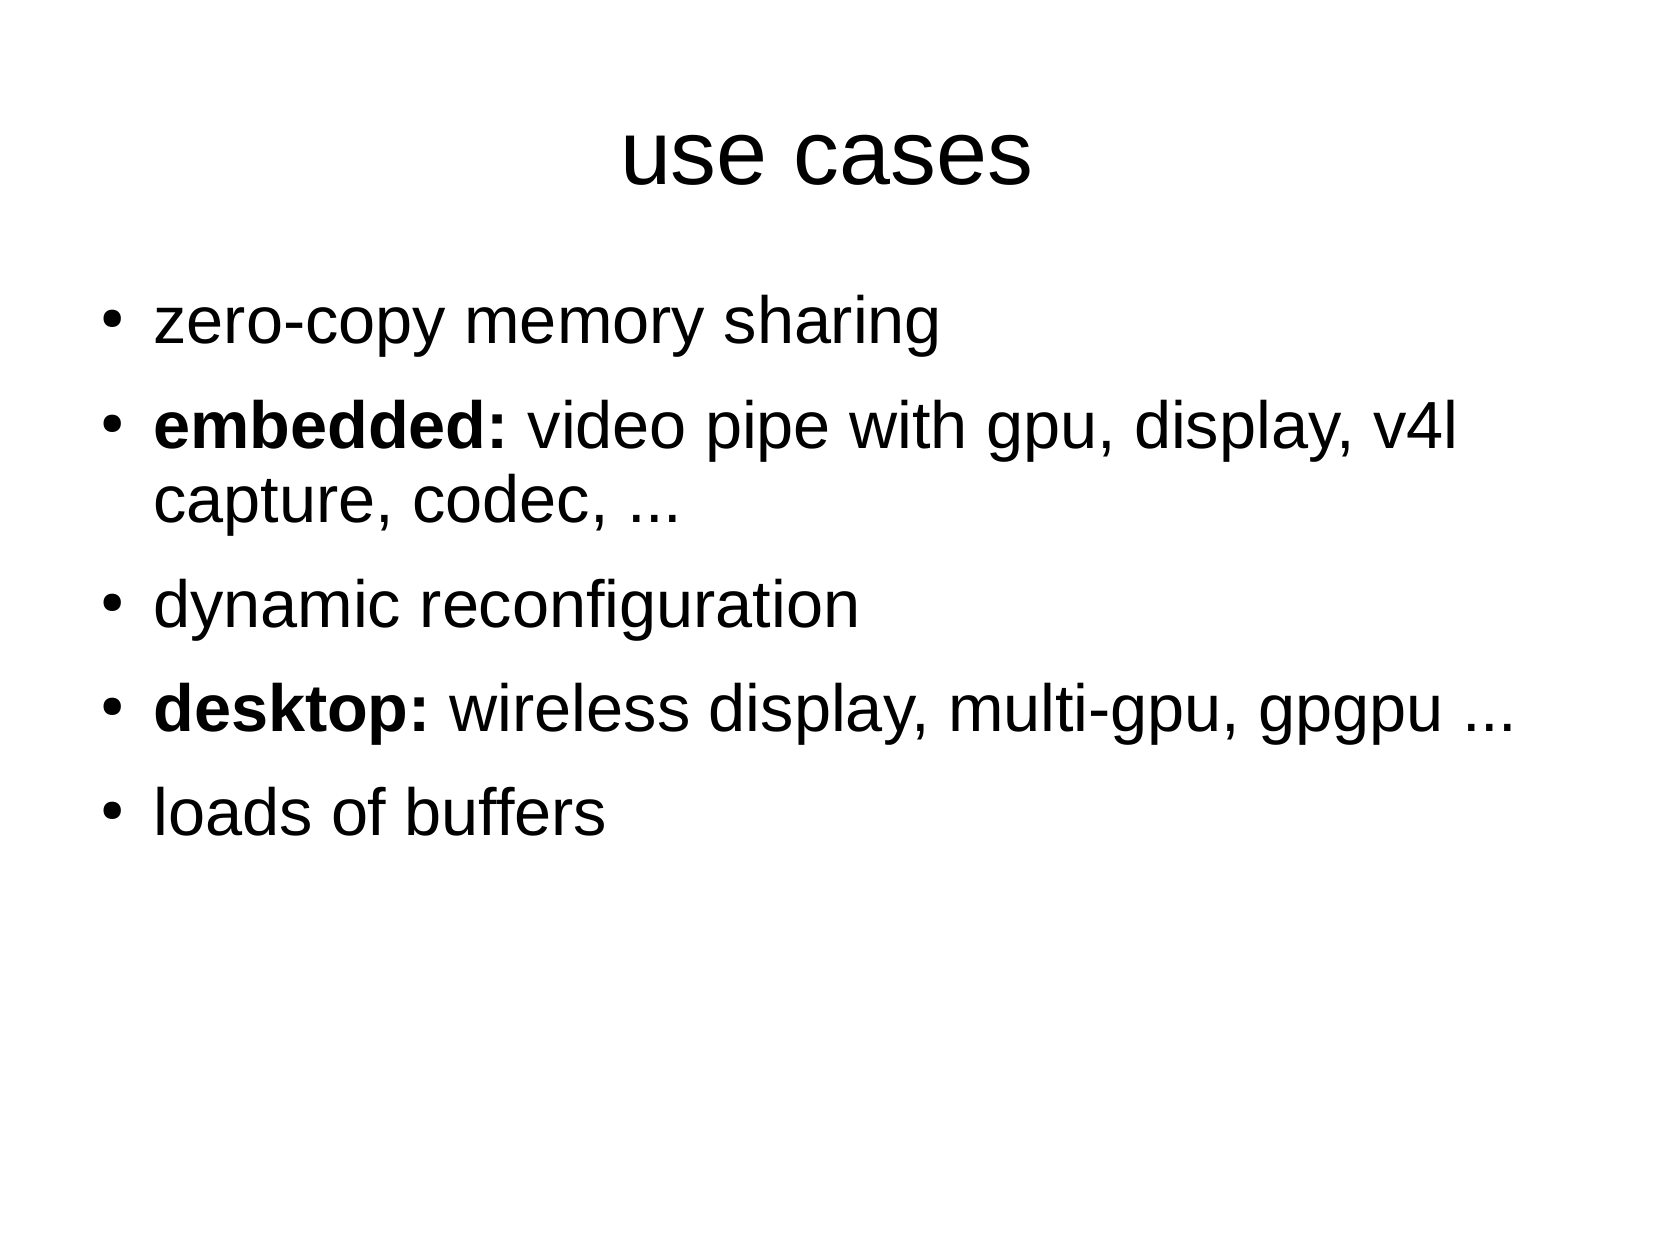

# use cases
zero-copy memory sharing
embedded: video pipe with gpu, display, v4l capture, codec, ...
dynamic reconfiguration
desktop: wireless display, multi-gpu, gpgpu ...
loads of buffers